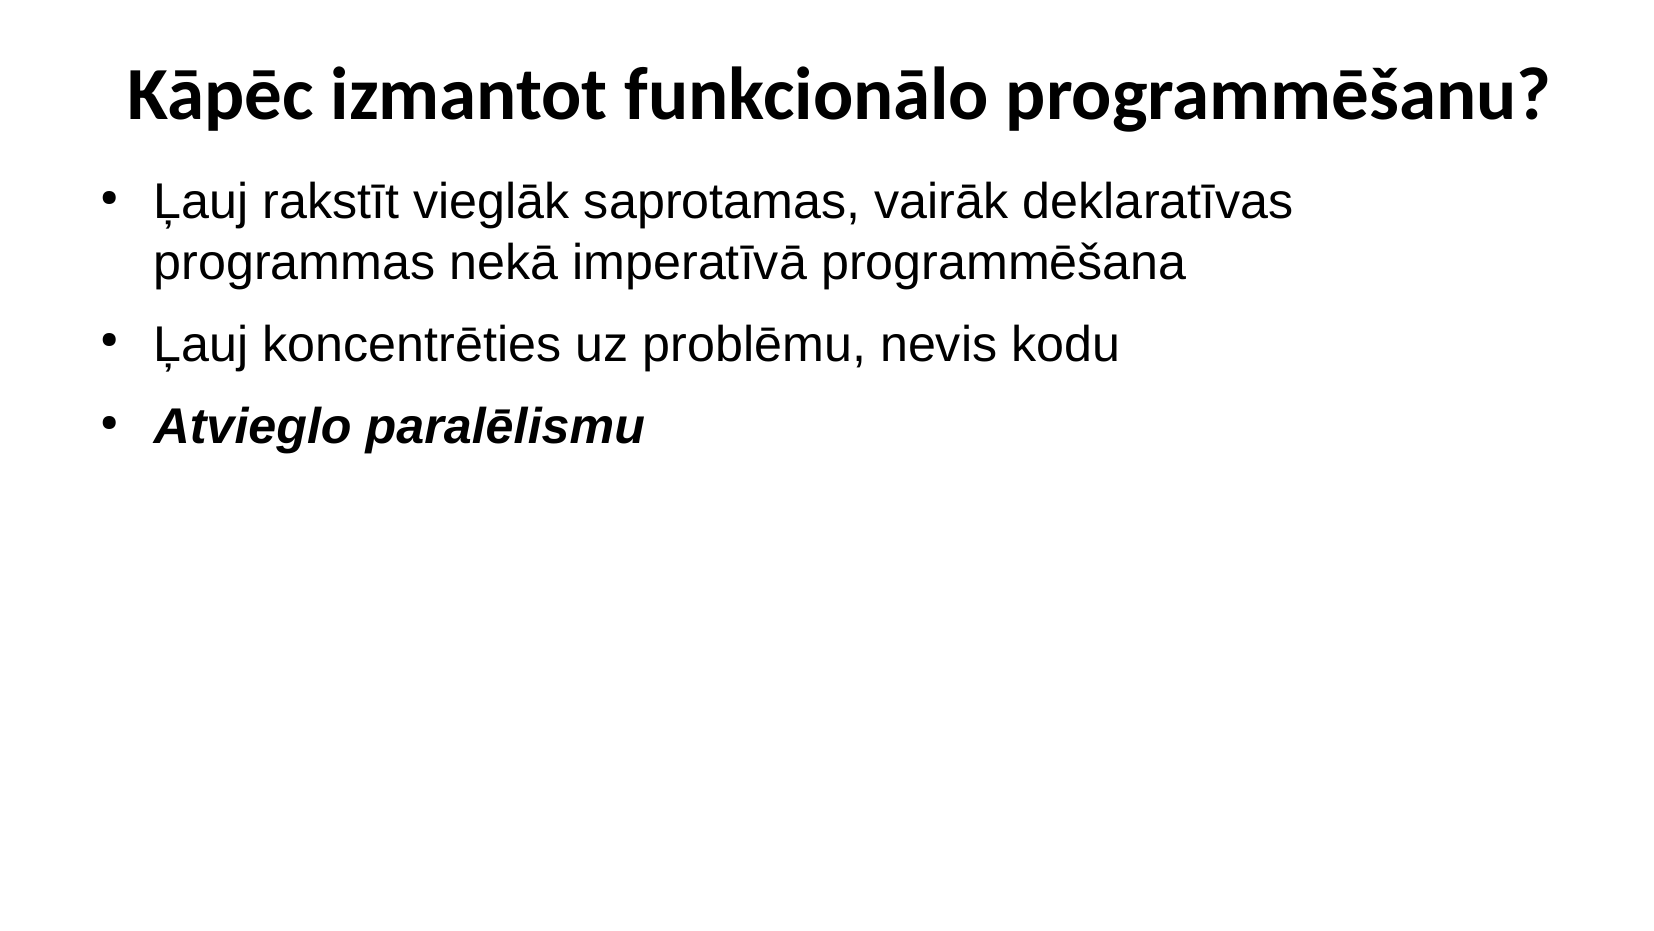

# Kāpēc izmantot funkcionālo programmēšanu?
Ļauj rakstīt vieglāk saprotamas, vairāk deklaratīvas programmas nekā imperatīvā programmēšana
Ļauj koncentrēties uz problēmu, nevis kodu
Atvieglo paralēlismu